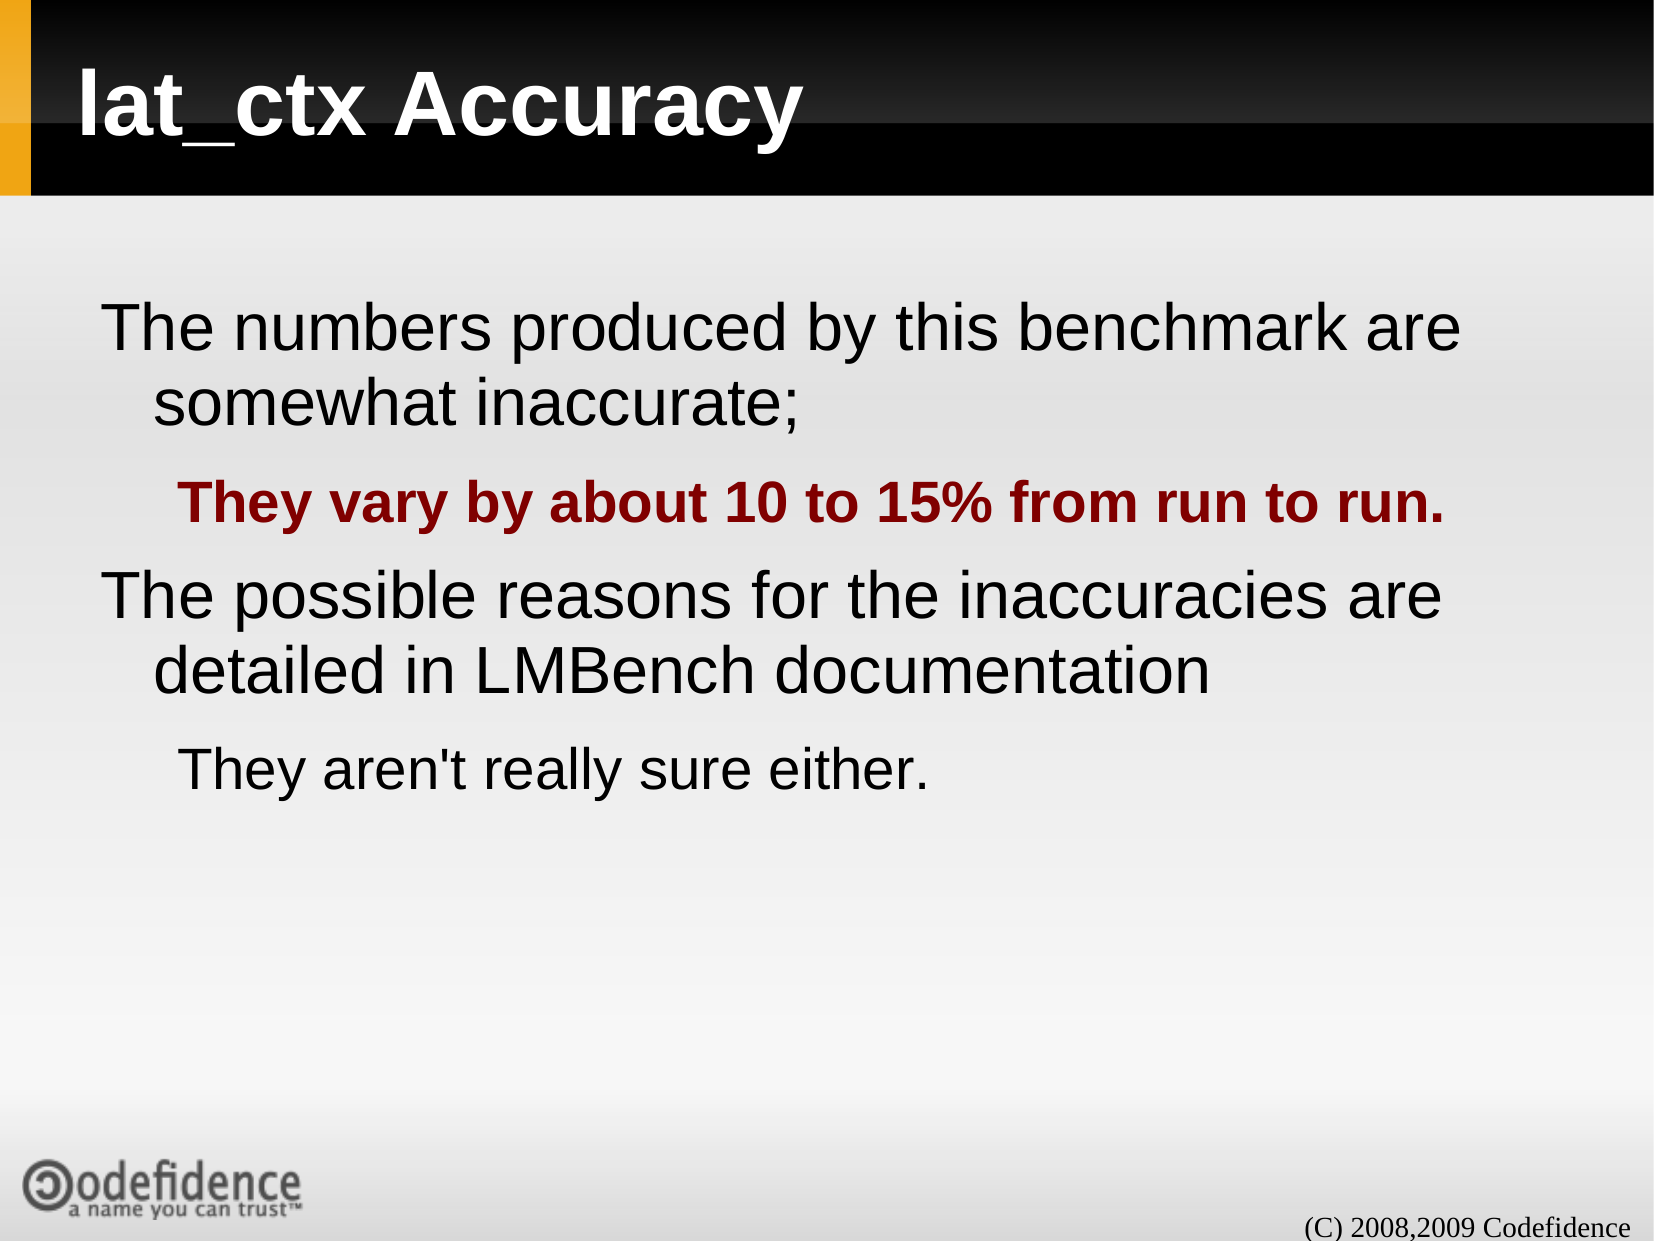

# lat_ctx Accuracy
The numbers produced by this benchmark are somewhat inaccurate;
They vary by about 10 to 15% from run to run.
The possible reasons for the inaccuracies are detailed in LMBench documentation
They aren't really sure either.